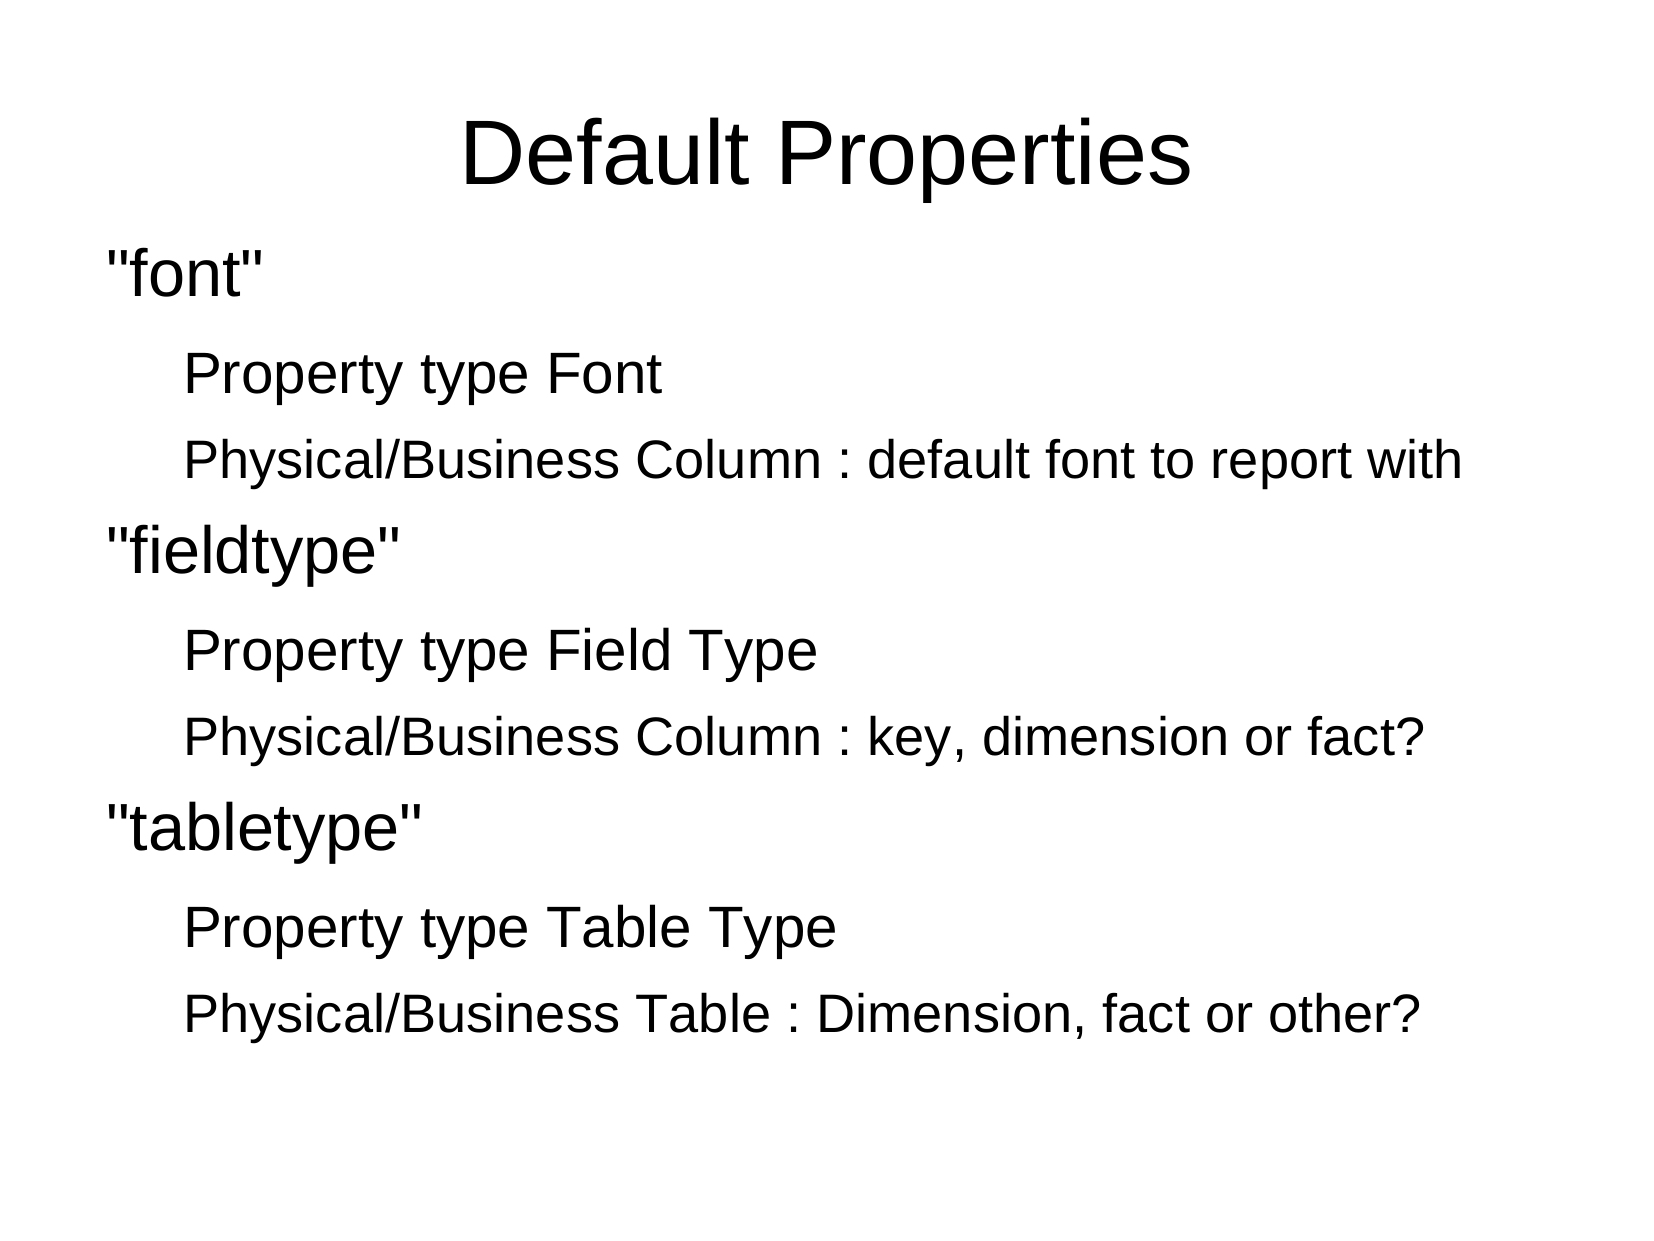

# Default Properties
"font"
Property type Font
Physical/Business Column : default font to report with
"fieldtype"
Property type Field Type
Physical/Business Column : key, dimension or fact?
"tabletype"
Property type Table Type
Physical/Business Table : Dimension, fact or other?